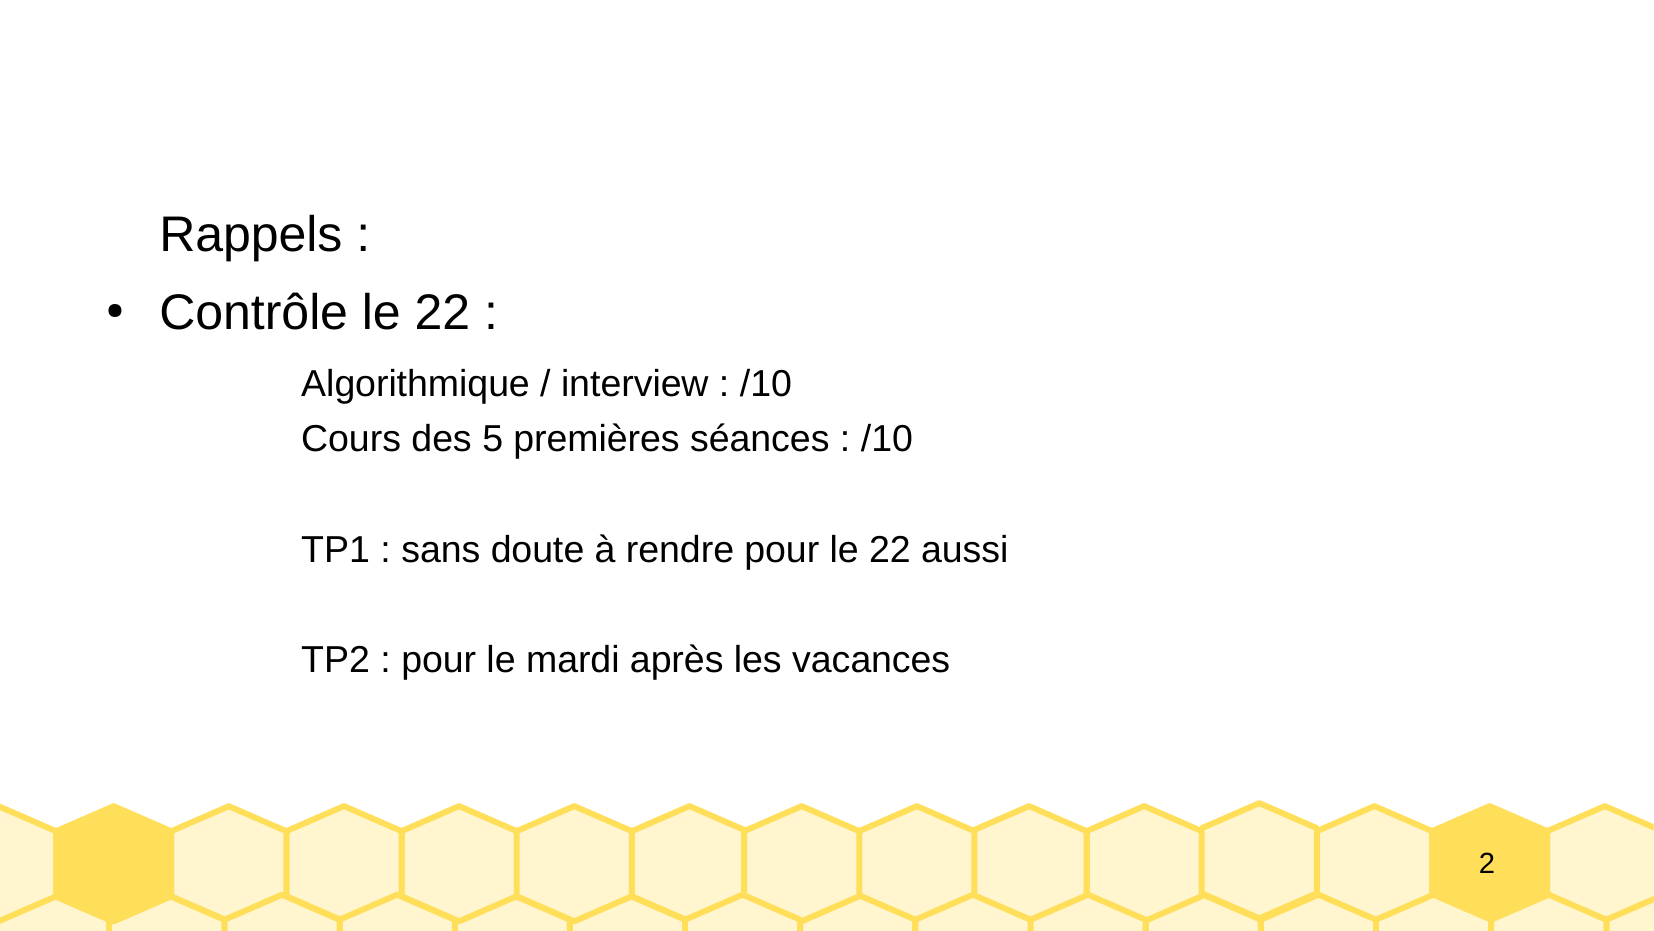

#
Rappels :
Contrôle le 22 :
Algorithmique / interview : /10
Cours des 5 premières séances : /10
TP1 : sans doute à rendre pour le 22 aussi
TP2 : pour le mardi après les vacances